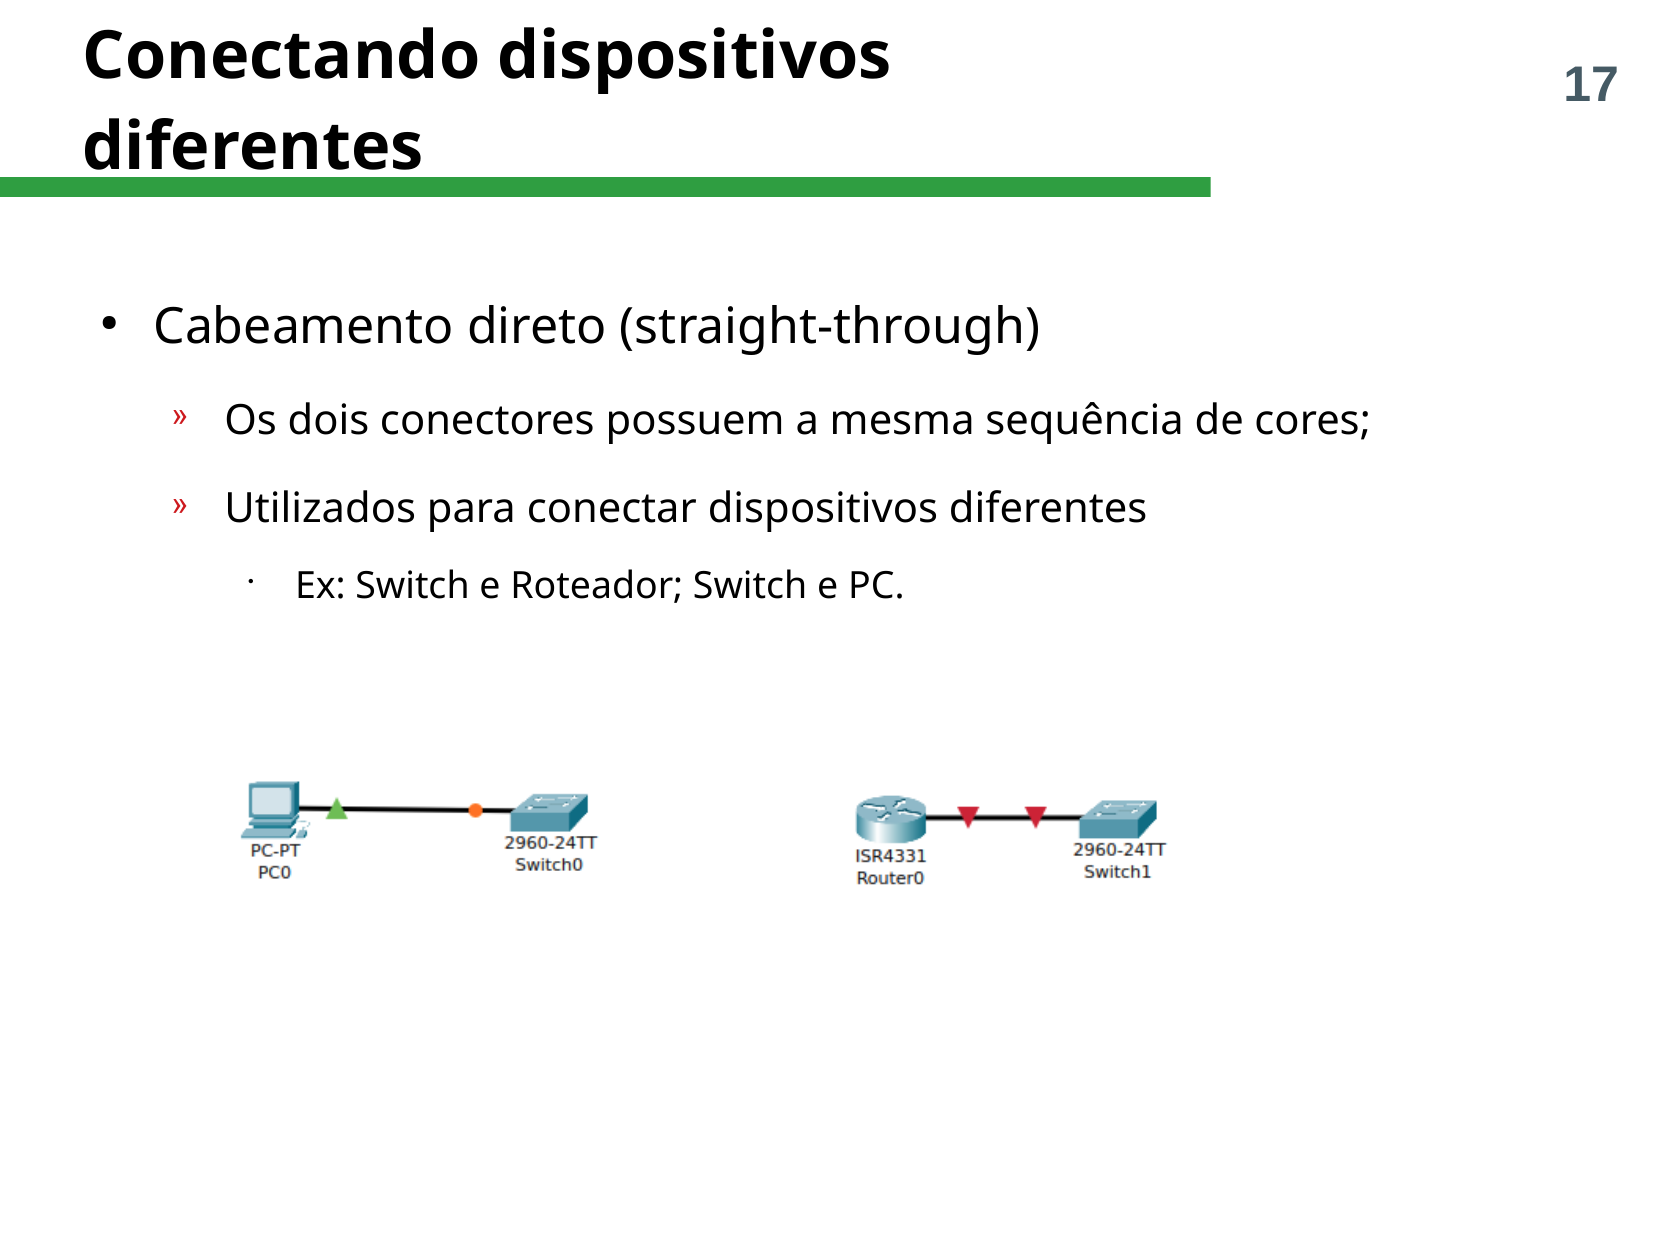

# Conectando dispositivos diferentes
Cabeamento direto (straight-through)
Os dois conectores possuem a mesma sequência de cores;
Utilizados para conectar dispositivos diferentes
Ex: Switch e Roteador; Switch e PC.